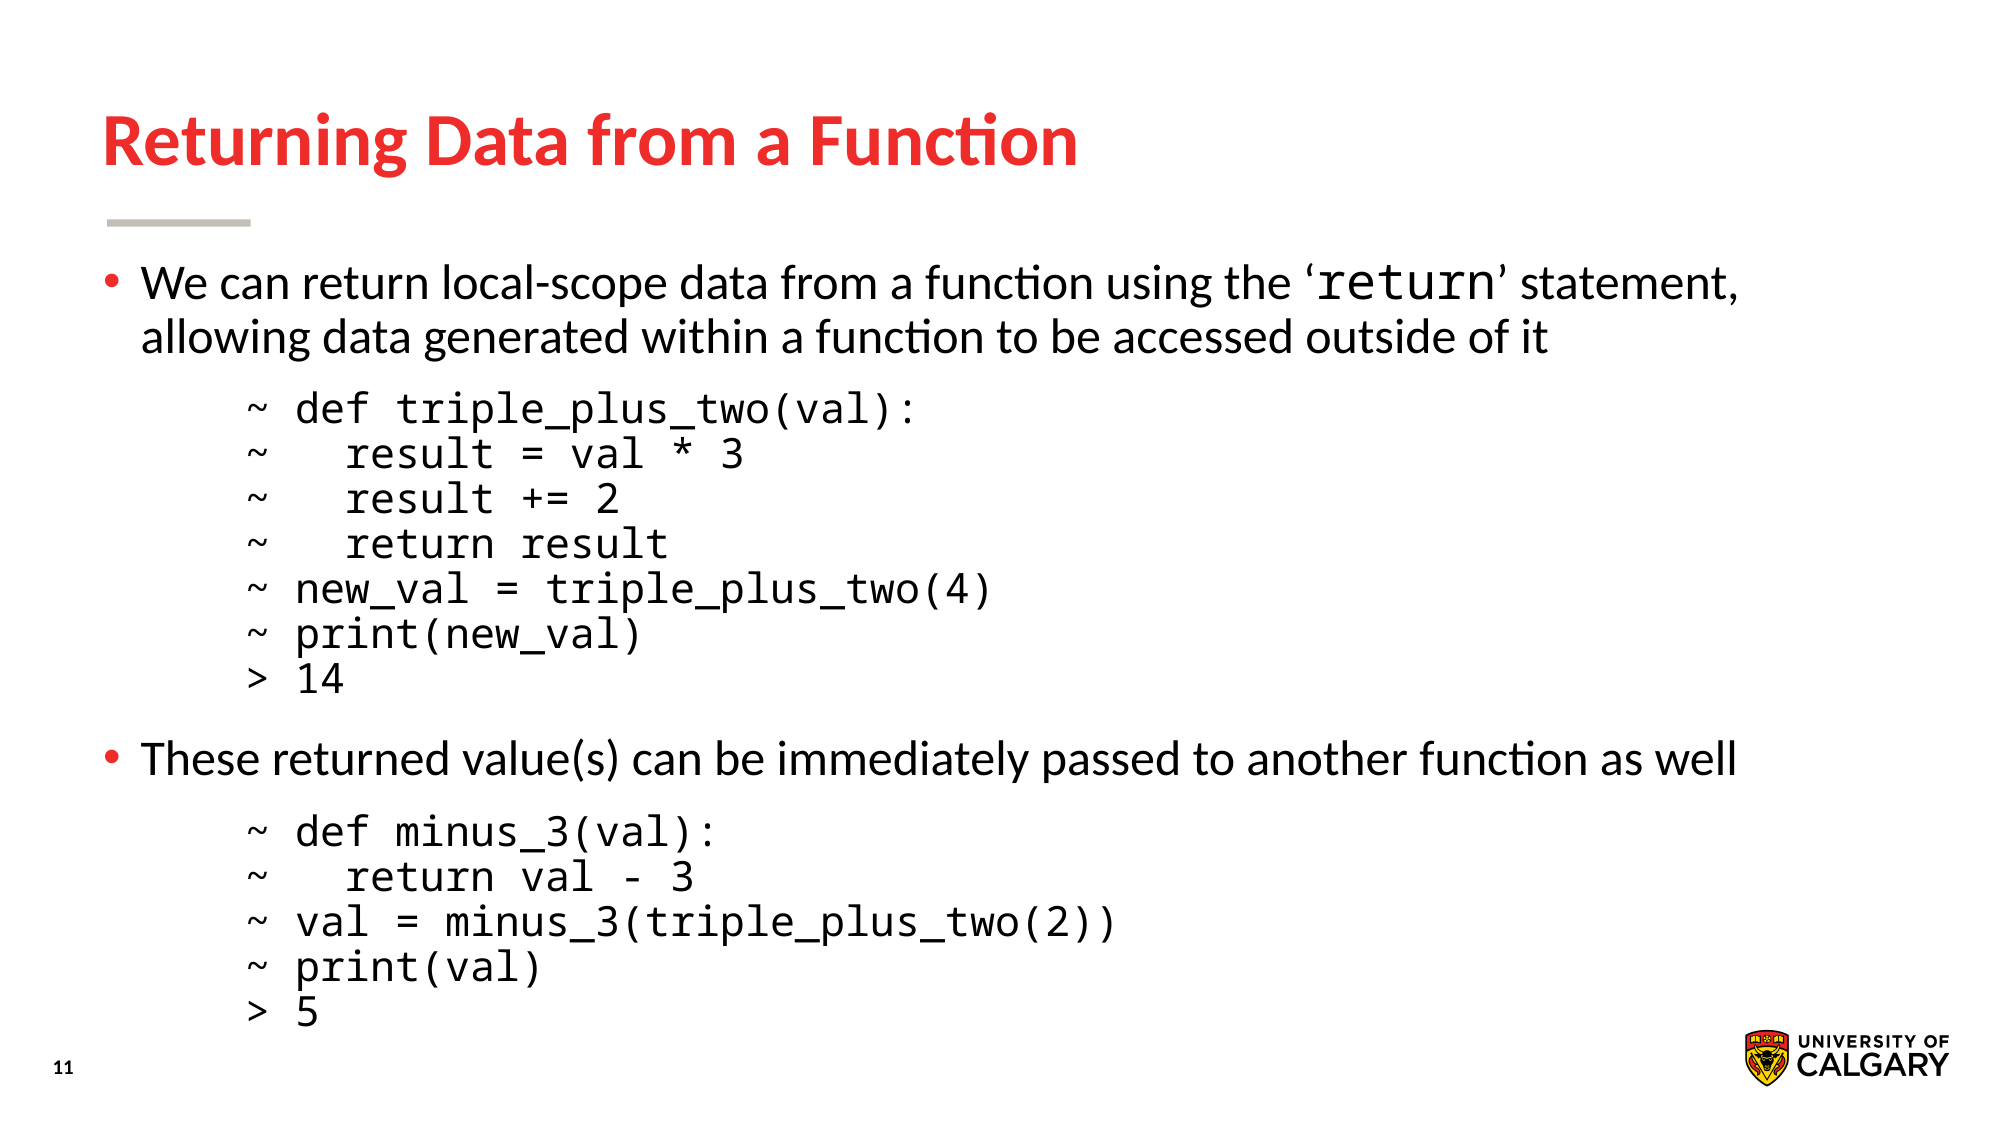

# Returning Data from a Function
We can return local-scope data from a function using the ‘return’ statement, allowing data generated within a function to be accessed outside of it
~ def triple_plus_two(val):
~ result = val * 3
~ result += 2
~ return result
~ new_val = triple_plus_two(4)
~ print(new_val)
> 14
These returned value(s) can be immediately passed to another function as well
~ def minus_3(val):
~ return val - 3
~ val = minus_3(triple_plus_two(2))
~ print(val)
> 5